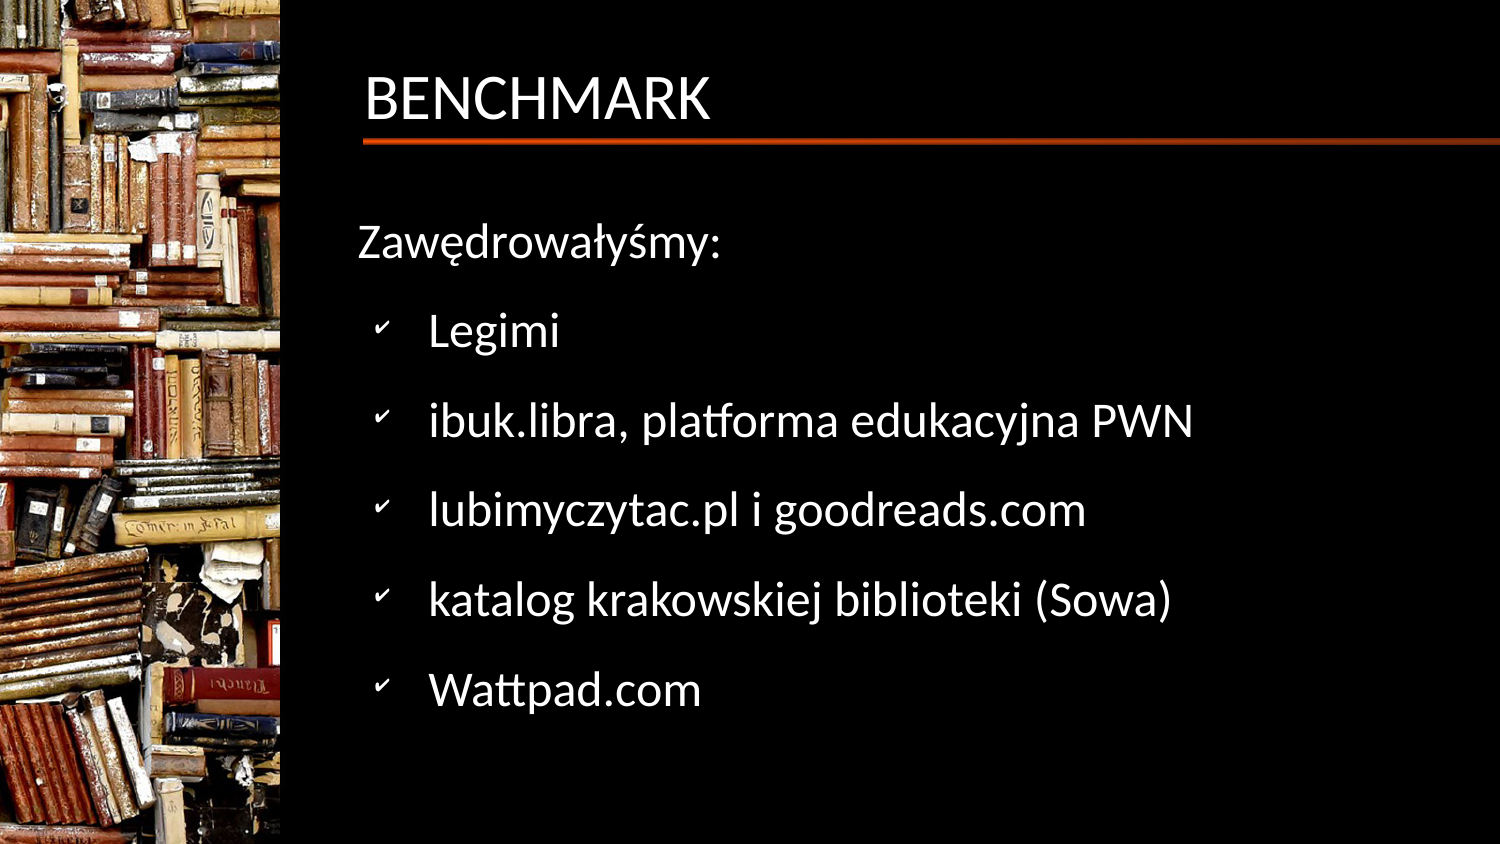

# BENCHMARK
Zawędrowałyśmy:
Legimi
ibuk.libra, platforma edukacyjna PWN
lubimyczytac.pl i goodreads.com
katalog krakowskiej biblioteki (Sowa)
Wattpad.com